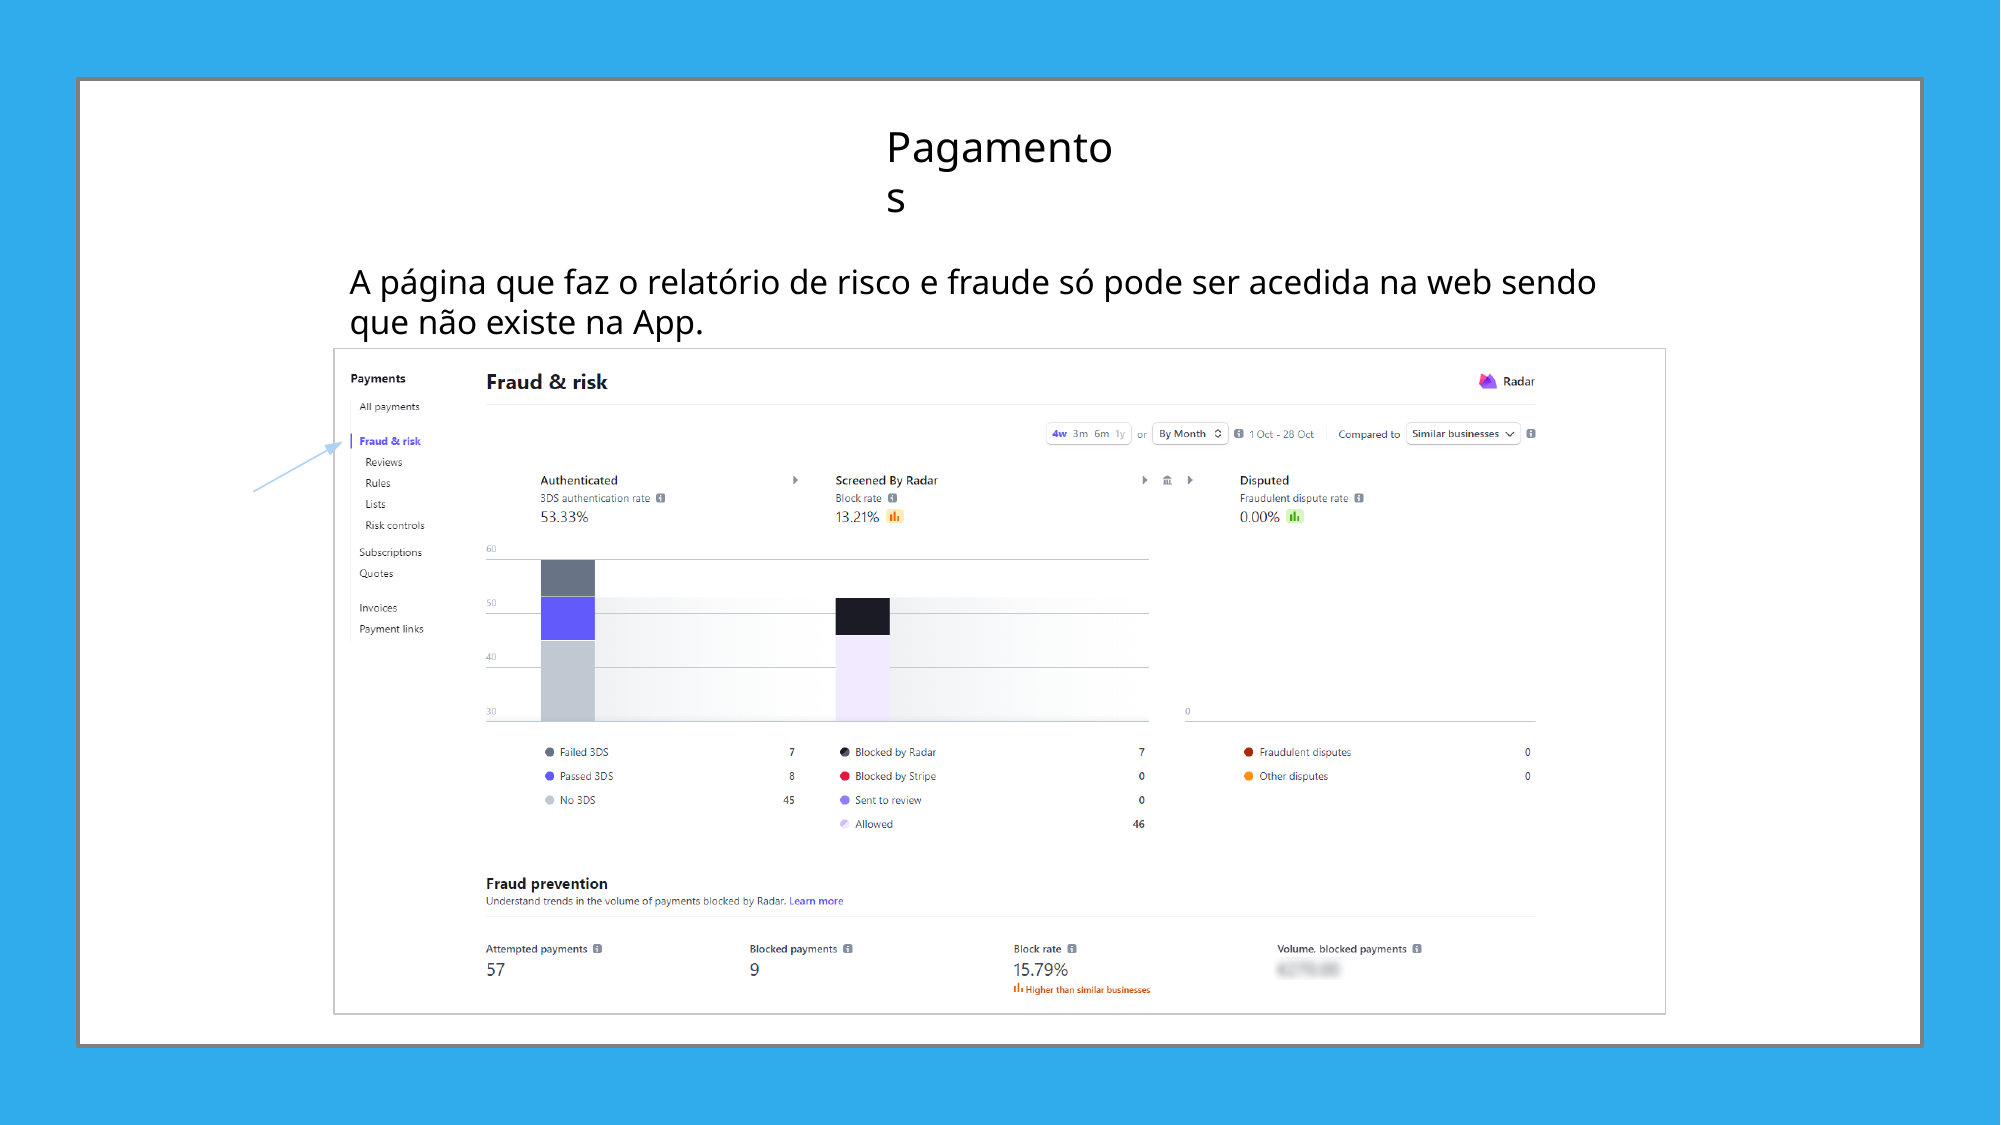

Pagamentos
A página que faz o relatório de risco e fraude só pode ser acedida na web sendo que não existe na App.